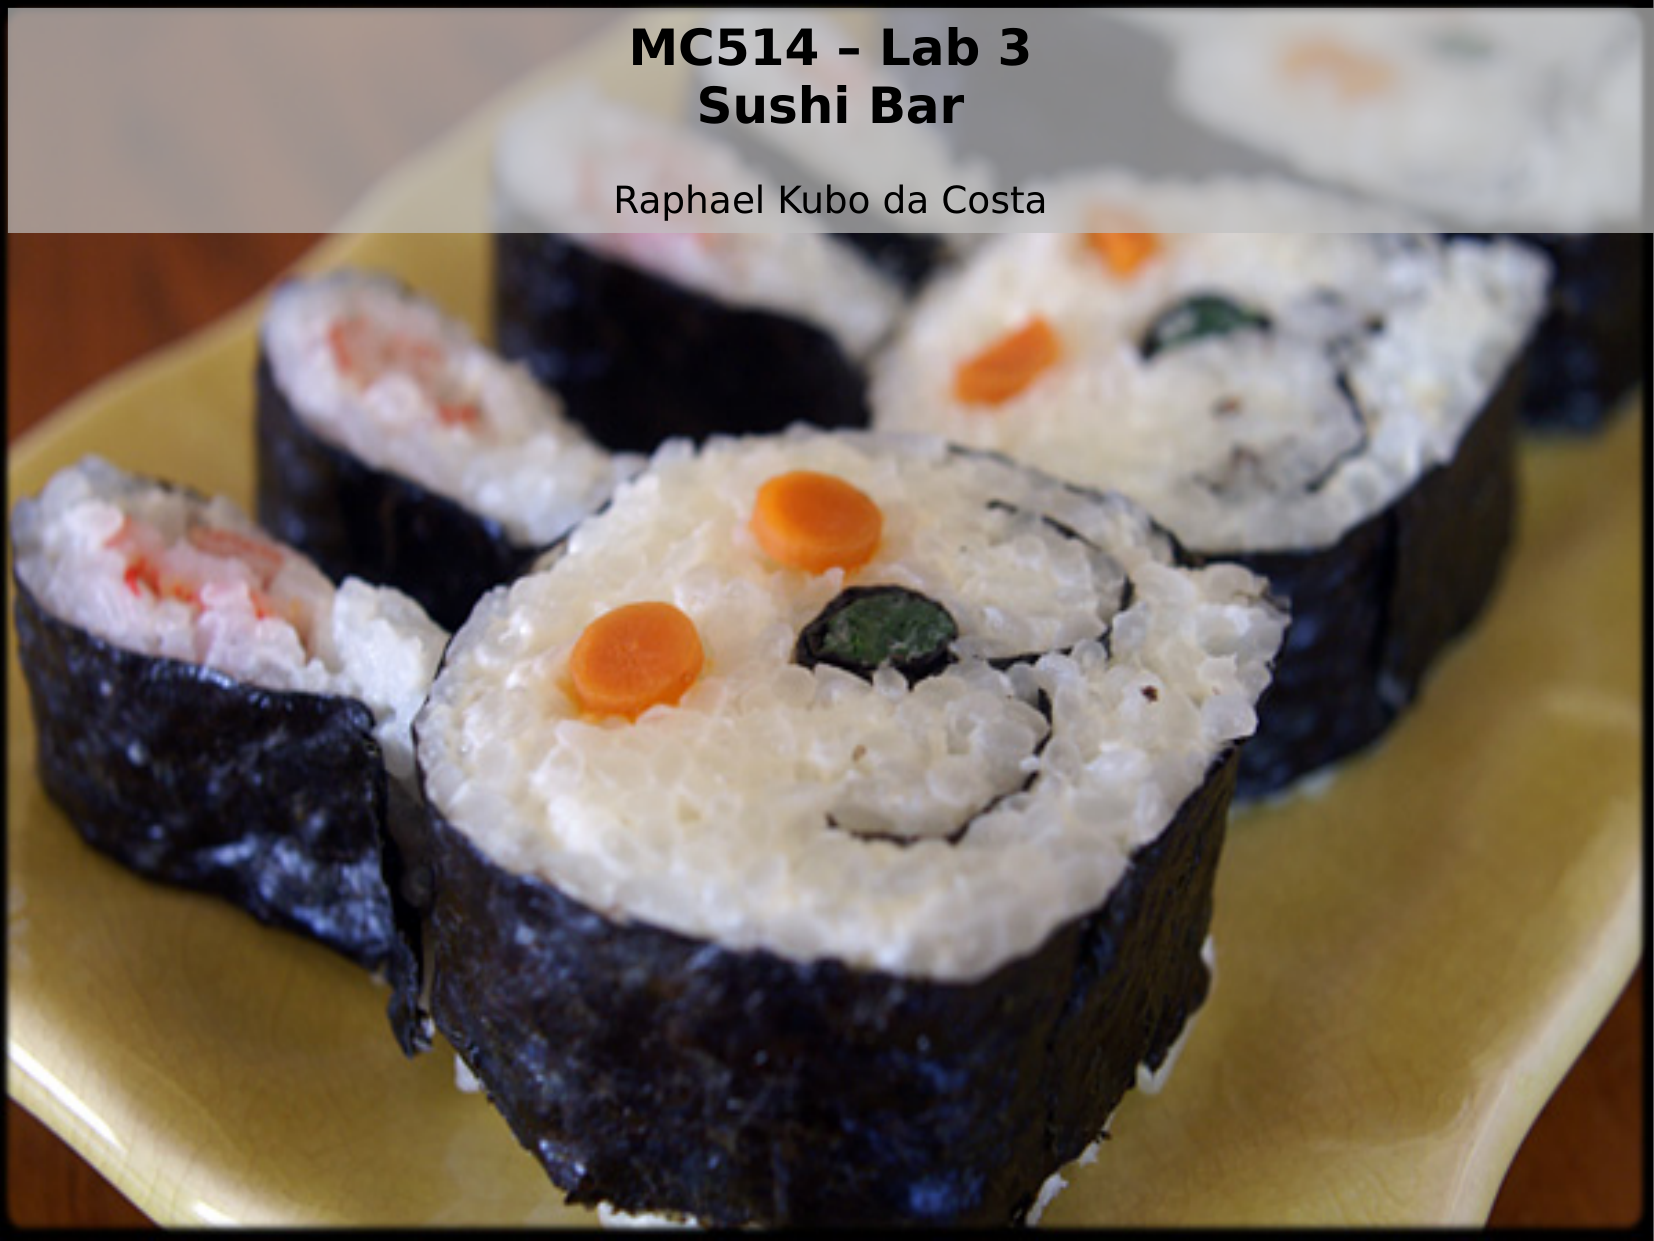

MC514 – Lab 3
Sushi Bar
Raphael Kubo da Costa